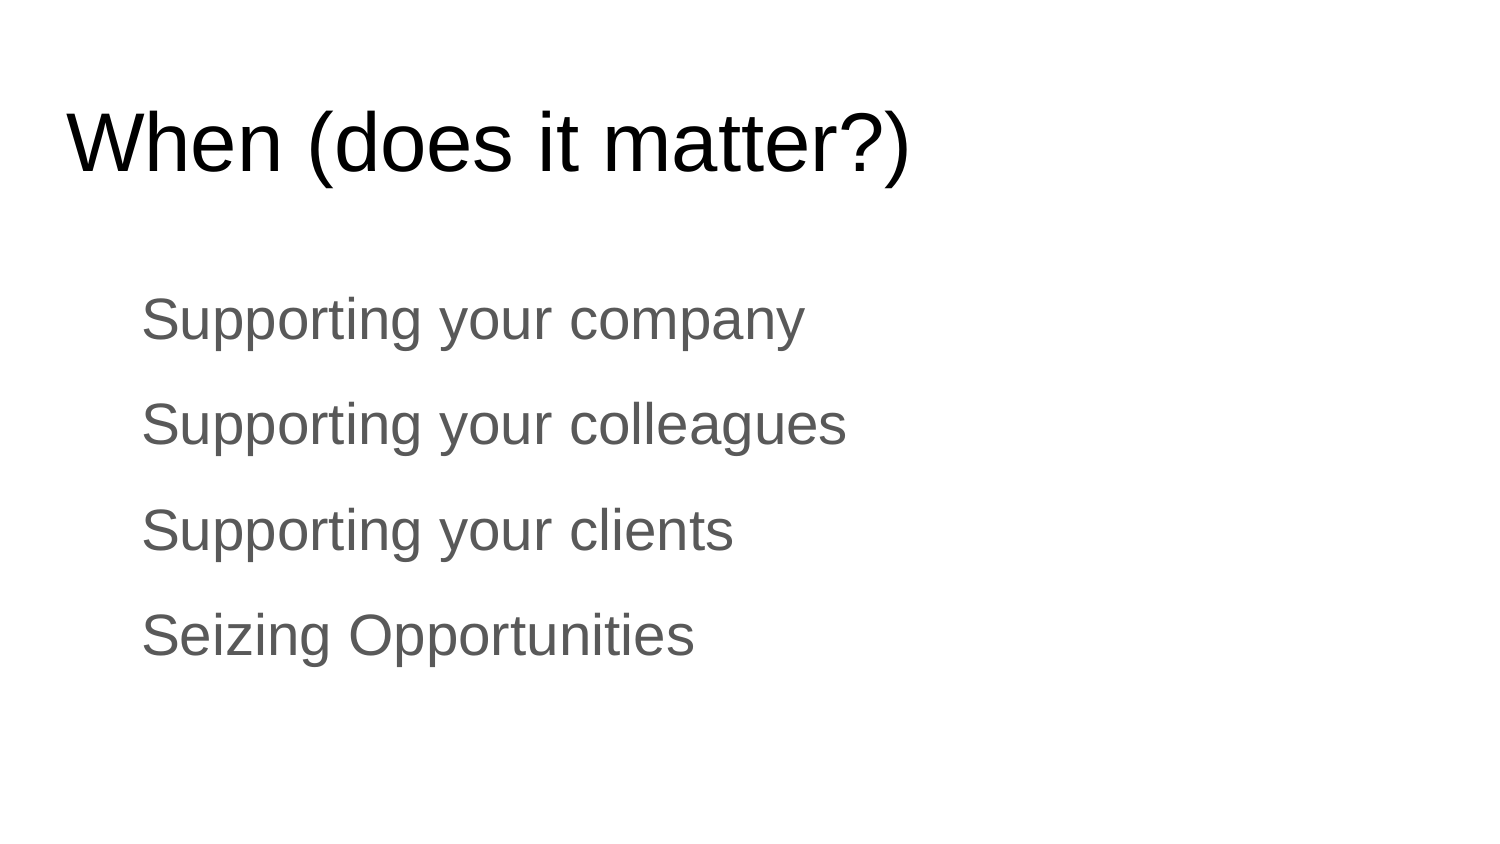

# When (does it matter?)
Supporting your company
Supporting your colleagues
Supporting your clients
Seizing Opportunities